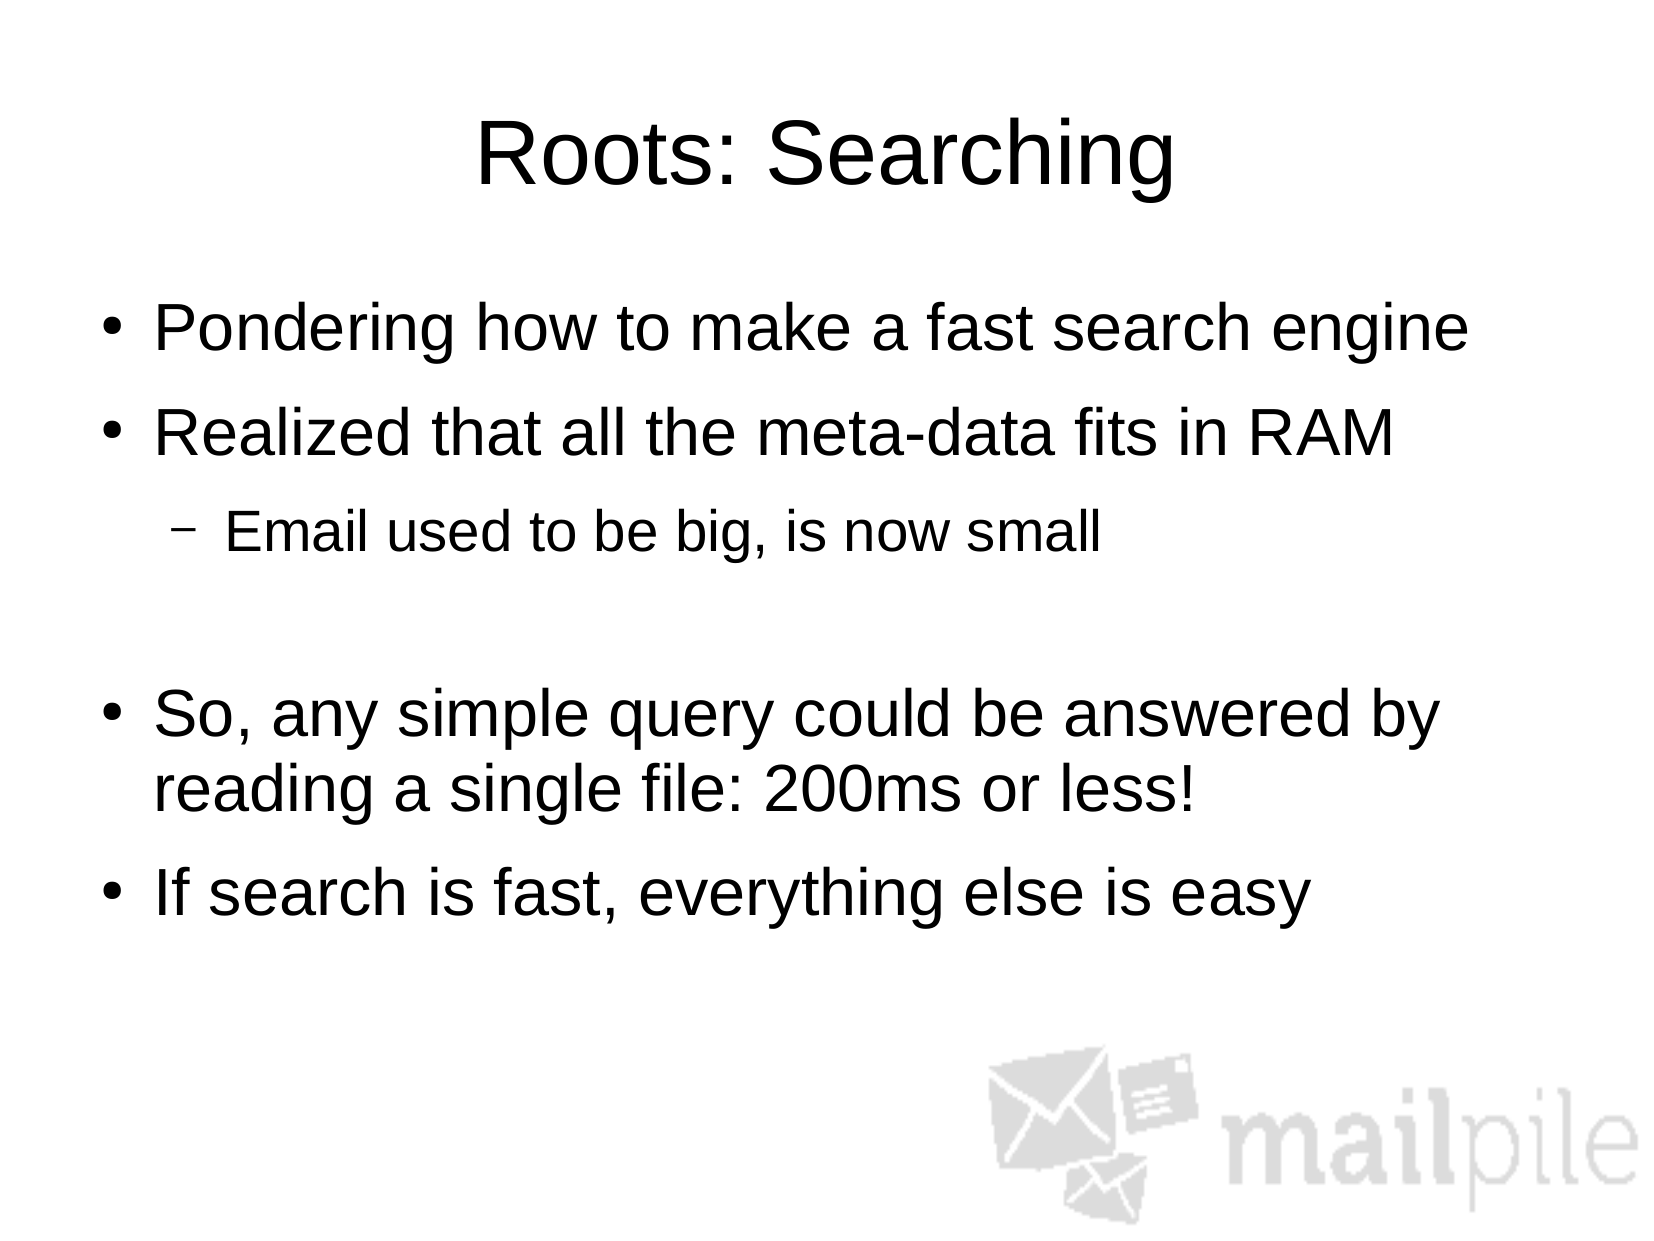

# Roots: Searching
Pondering how to make a fast search engine
Realized that all the meta-data fits in RAM
Email used to be big, is now small
So, any simple query could be answered by reading a single file: 200ms or less!
If search is fast, everything else is easy